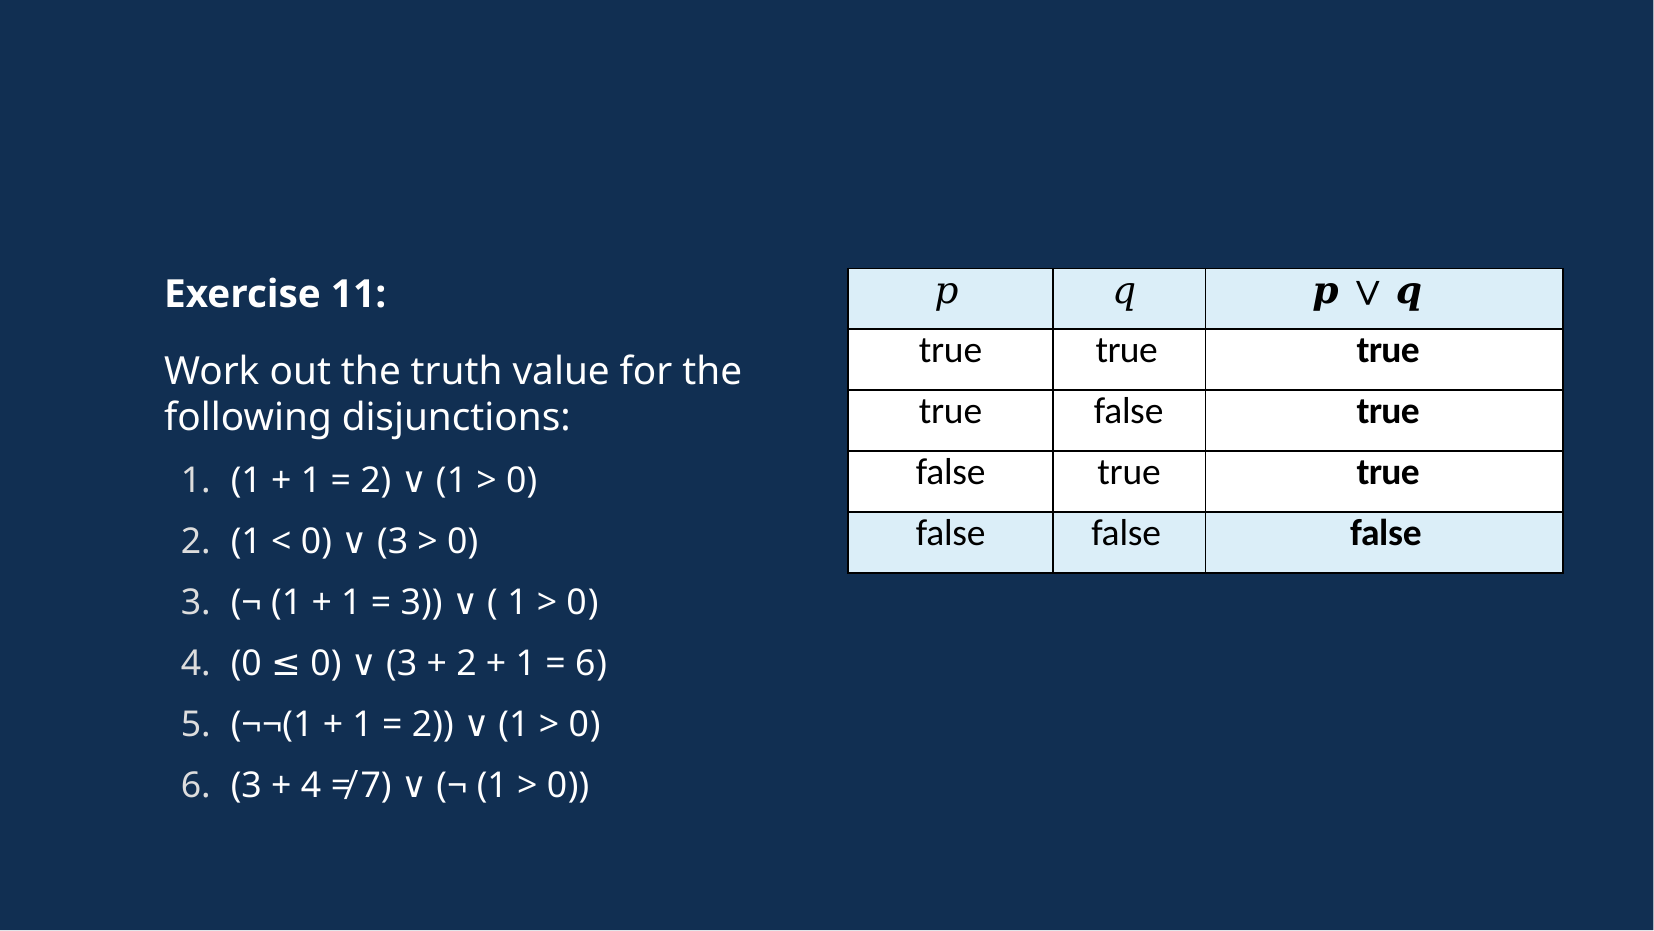

#
Exercise 11:
Work out the truth value for the following disjunctions:
(1 + 1 = 2) ∨ (1 > 0)
(1 < 0) ∨ (3 > 0)
(¬ (1 + 1 = 3)) ∨ ( 1 > 0)
(0 ≤ 0) ∨ (3 + 2 + 1 = 6)
(¬¬(1 + 1 = 2)) ∨ (1 > 0)
(3 + 4 ≠ 7) ∨ (¬ (1 > 0))
| 𝑝 | 𝑞 | 𝒑 ∨ 𝒒 |
| --- | --- | --- |
| true | true | true |
| true | false | true |
| false | true | true |
| false | false | false |